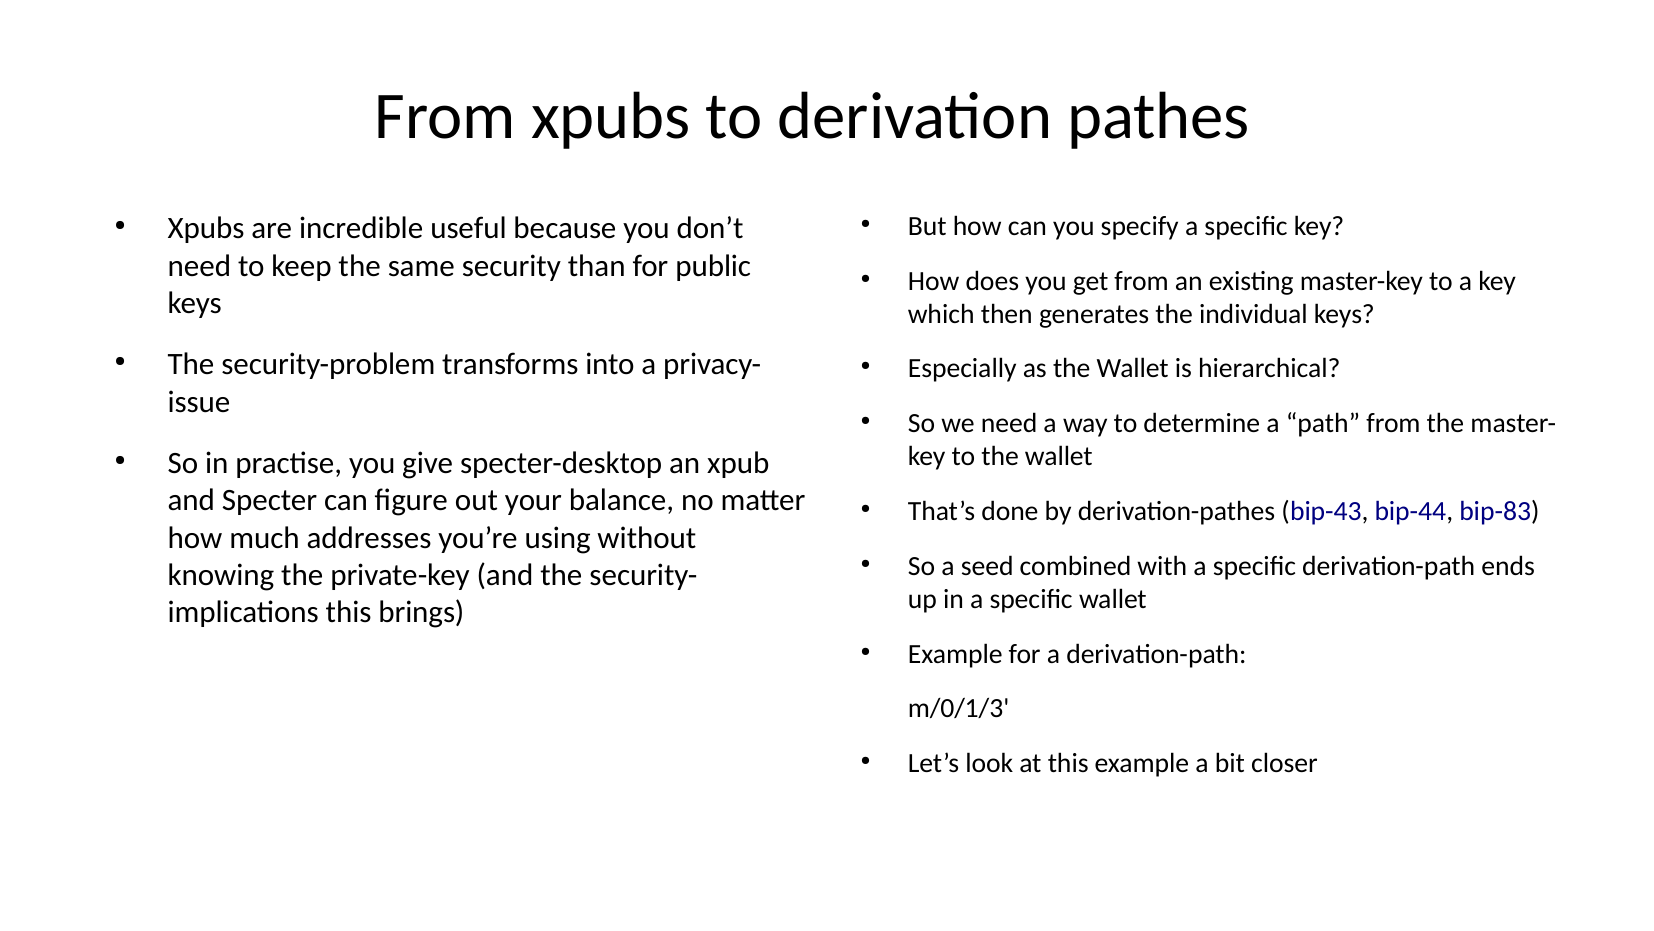

# From xpubs to derivation pathes
Xpubs are incredible useful because you don’t need to keep the same security than for public keys
The security-problem transforms into a privacy-issue
So in practise, you give specter-desktop an xpub and Specter can figure out your balance, no matter how much addresses you’re using without knowing the private-key (and the security-implications this brings)
But how can you specify a specific key?
How does you get from an existing master-key to a key which then generates the individual keys?
Especially as the Wallet is hierarchical?
So we need a way to determine a “path” from the master-key to the wallet
That’s done by derivation-pathes (bip-43, bip-44, bip-83)
So a seed combined with a specific derivation-path ends up in a specific wallet
Example for a derivation-path:
m/0/1/3'
Let’s look at this example a bit closer